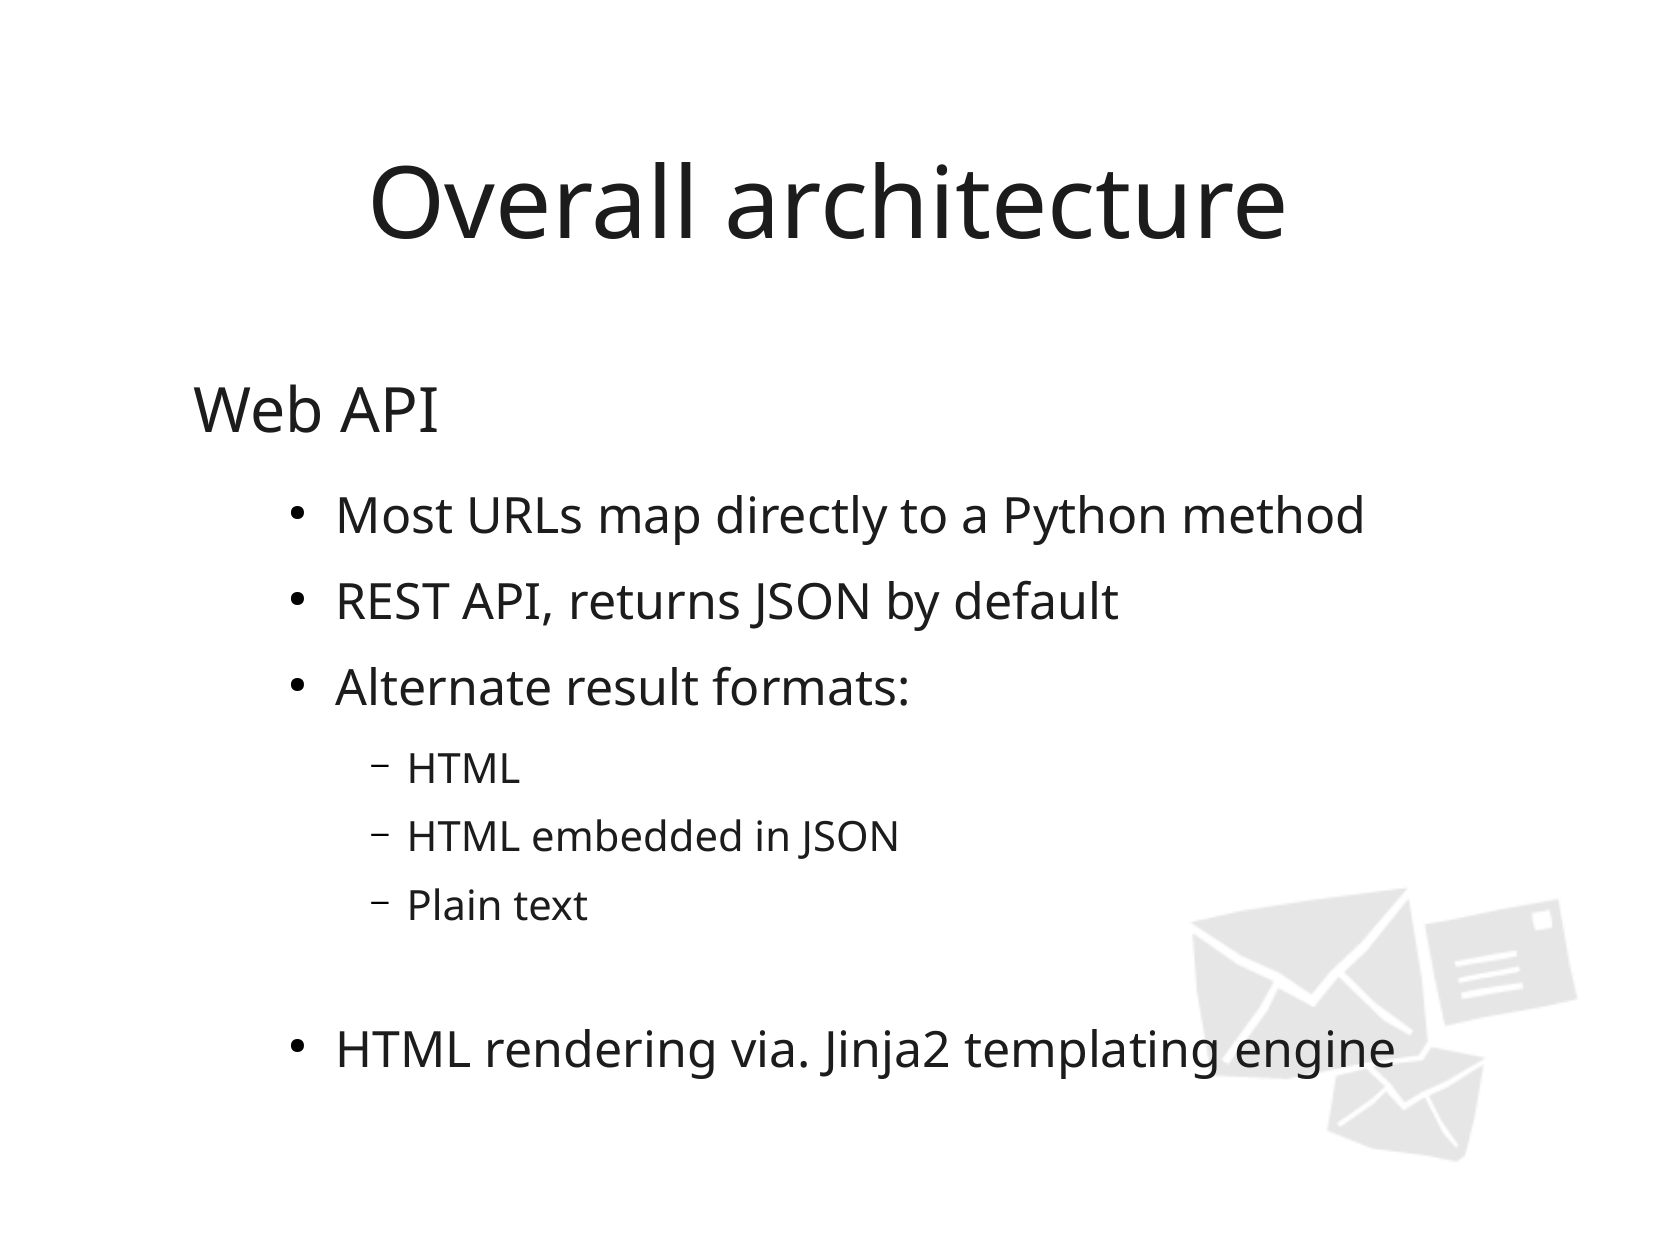

# Overall architecture
Web API
Most URLs map directly to a Python method
REST API, returns JSON by default
Alternate result formats:
HTML
HTML embedded in JSON
Plain text
HTML rendering via. Jinja2 templating engine